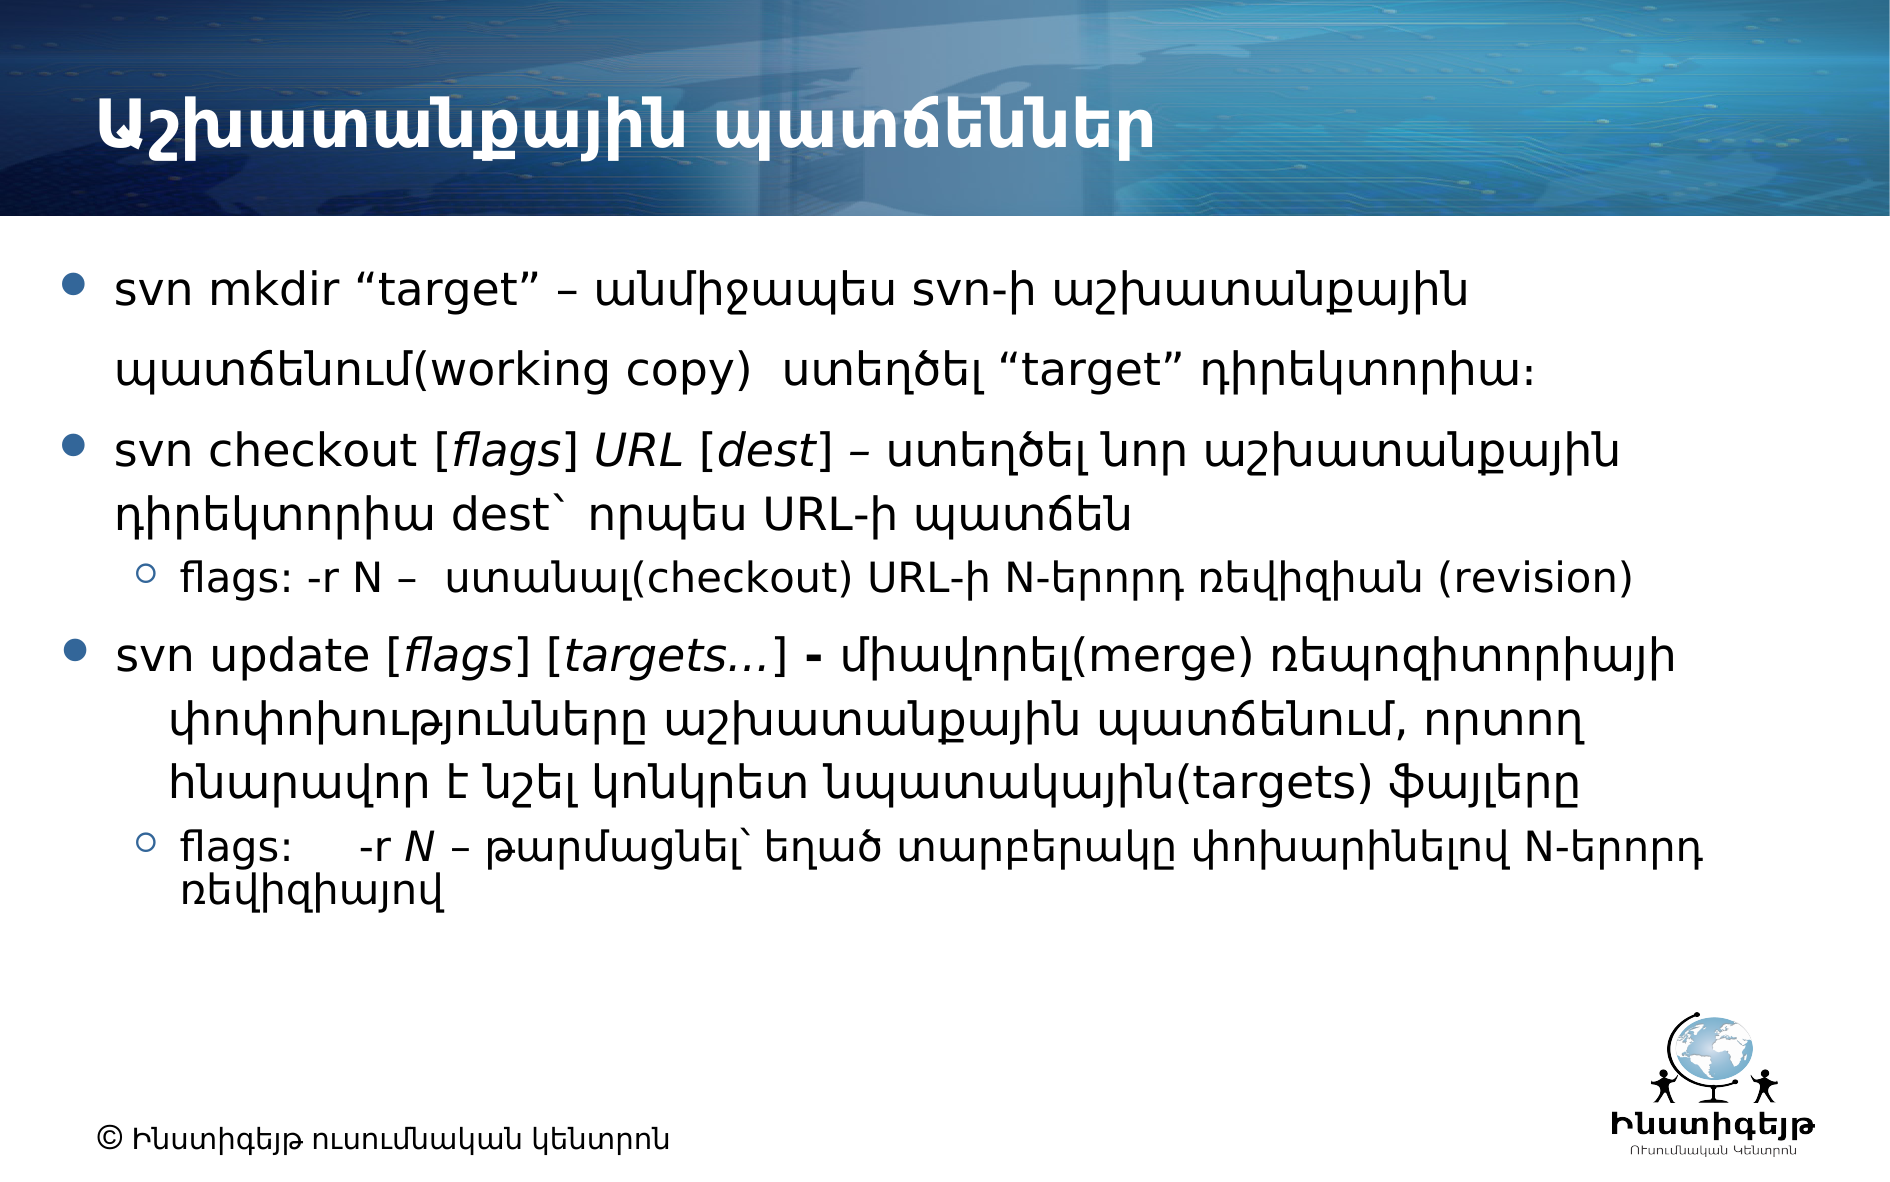

# Աշխատանքային պատճեններ
svn mkdir “target” – անմիջապես svn-ի աշխատանքային պատճենում(working copy) ստեղծել “target” դիրեկտորիա։
svn checkout [flags] URL [dest] – ստեղծել նոր աշխատանքային դիրեկտորիա dest` որպես URL-ի պատճեն
flags: -r N – ստանալ(checkout) URL-ի N-երորդ ռեվիզիան (revision)
svn update [flags] [targets...] - միավորել(merge) ռեպոզիտորիայի փոփոխությունները աշխատանքային պատճենում, որտող հնարավոր է նշել կոնկրետ նպատակային(targets) ֆայլերը
flags:	-r N – թարմացնել՝ եղած տարբերակը փոխարինելով N-երորդ ռեվիզիայով